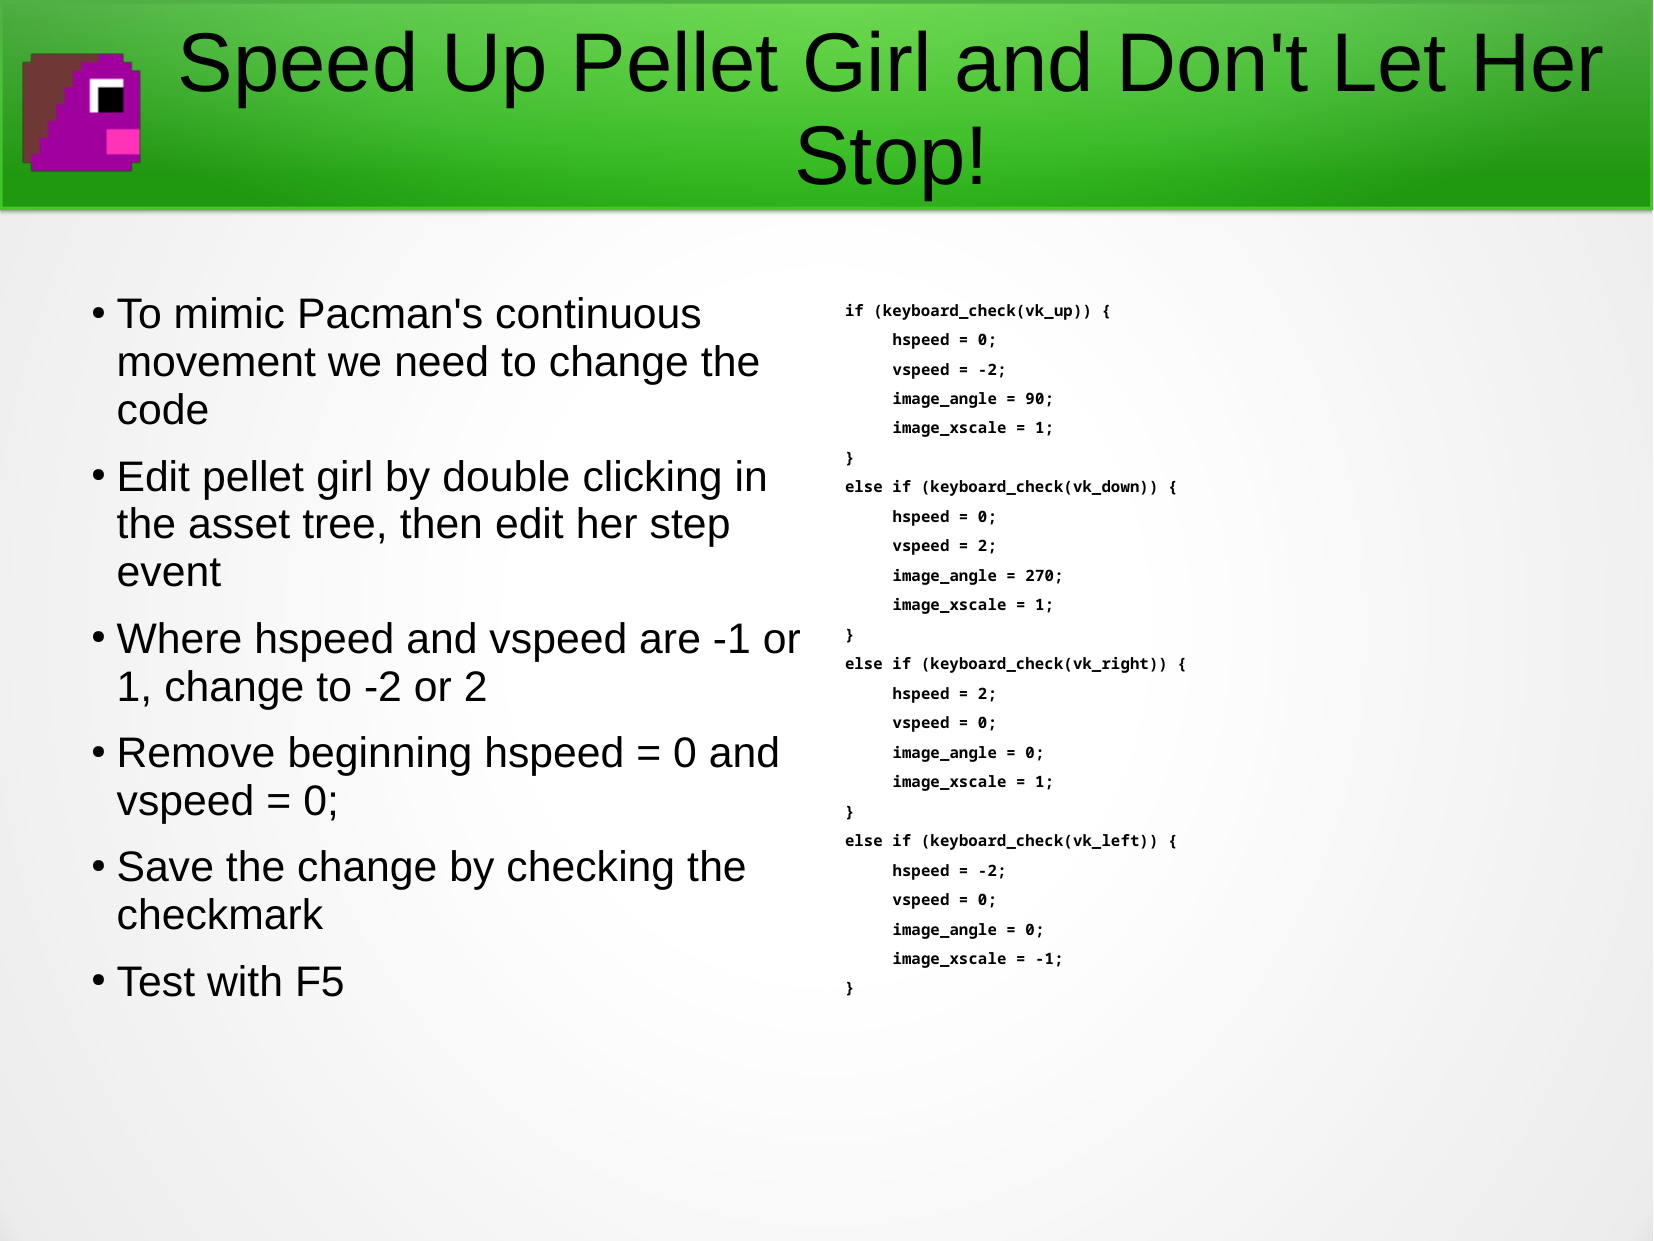

# Speed Up Pellet Girl and Don't Let Her Stop!
To mimic Pacman's continuous movement we need to change the code
Edit pellet girl by double clicking in the asset tree, then edit her step event
Where hspeed and vspeed are -1 or 1, change to -2 or 2
Remove beginning hspeed = 0 and vspeed = 0;
Save the change by checking the checkmark
Test with F5
if (keyboard_check(vk_up)) {
 hspeed = 0;
 vspeed = -2;
 image_angle = 90;
 image_xscale = 1;
}
else if (keyboard_check(vk_down)) {
 hspeed = 0;
 vspeed = 2;
 image_angle = 270;
 image_xscale = 1;
}
else if (keyboard_check(vk_right)) {
 hspeed = 2;
 vspeed = 0;
 image_angle = 0;
 image_xscale = 1;
}
else if (keyboard_check(vk_left)) {
 hspeed = -2;
 vspeed = 0;
 image_angle = 0;
 image_xscale = -1;
}